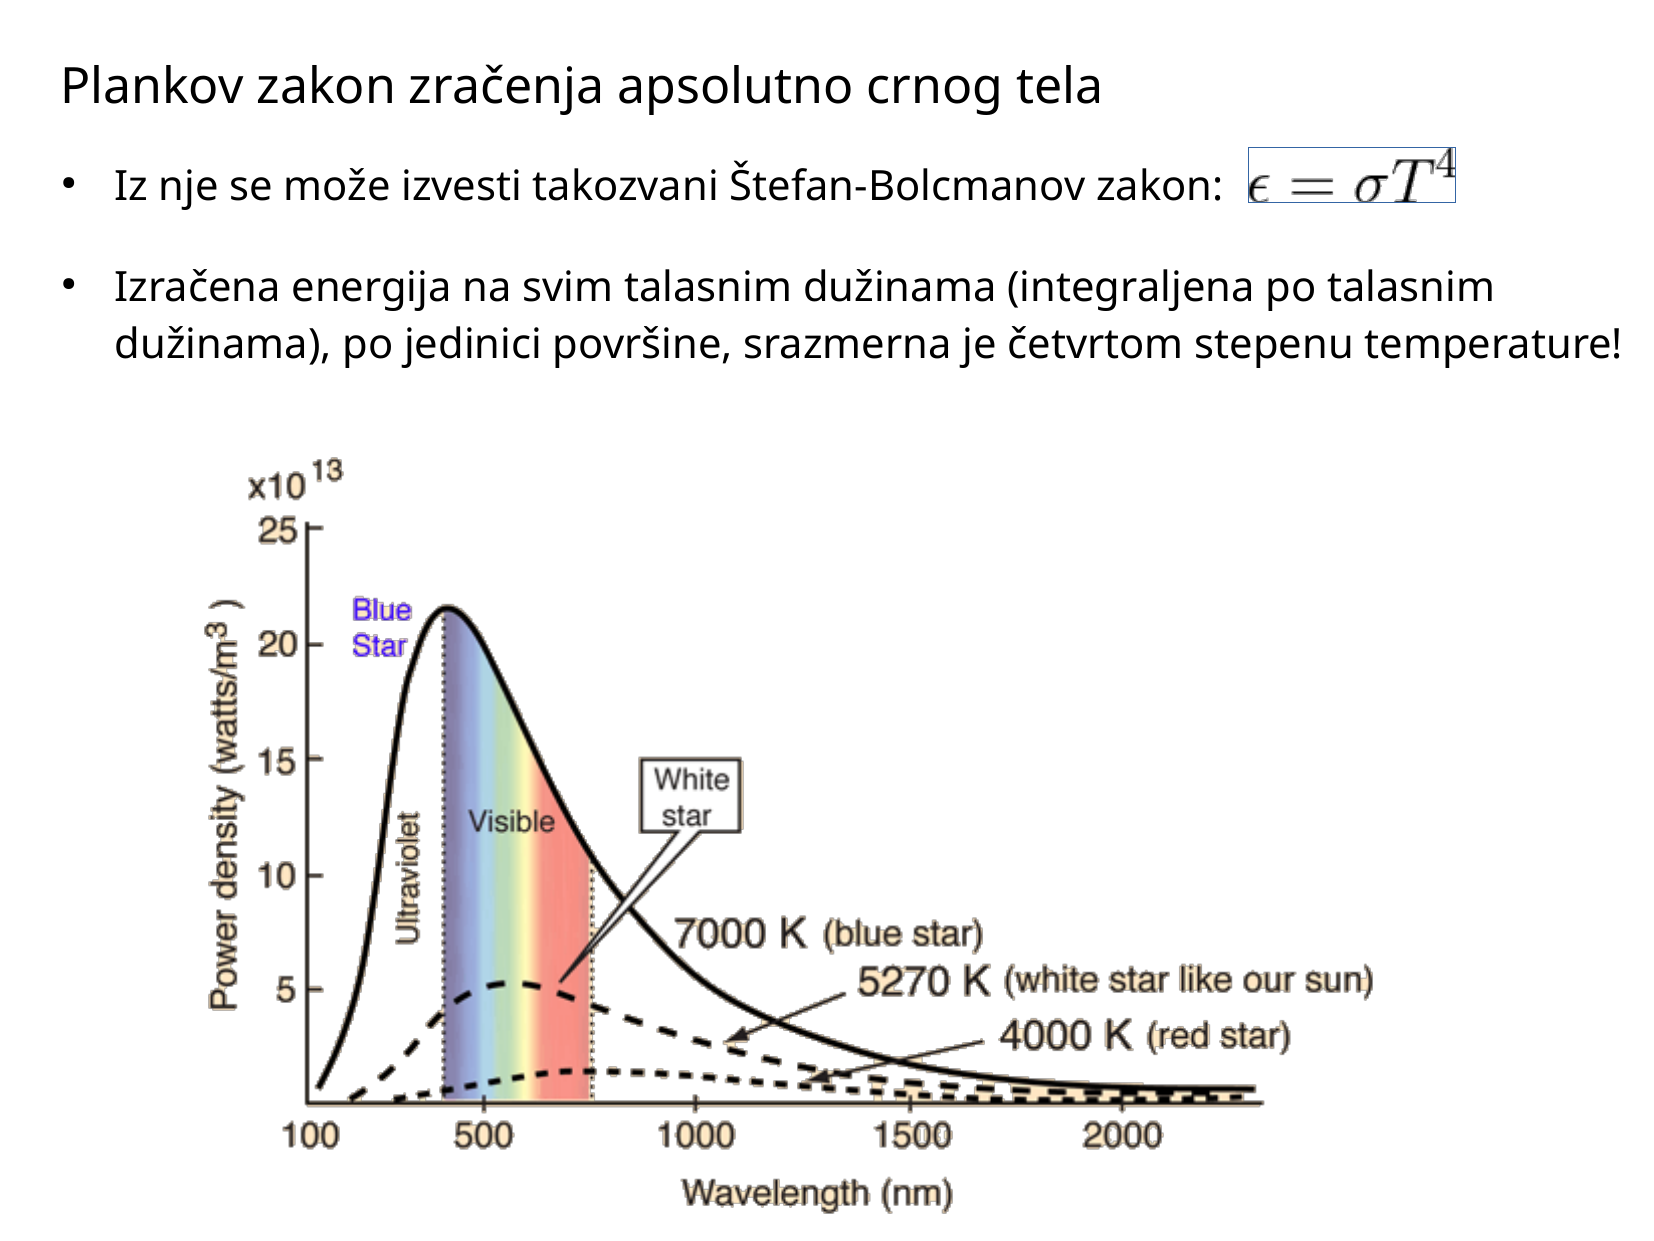

# Plankov zakon zračenja apsolutno crnog tela
Iz nje se može izvesti takozvani Štefan-Bolcmanov zakon:
Izračena energija na svim talasnim dužinama (integraljena po talasnim dužinama), po jedinici površine, srazmerna je četvrtom stepenu temperature!